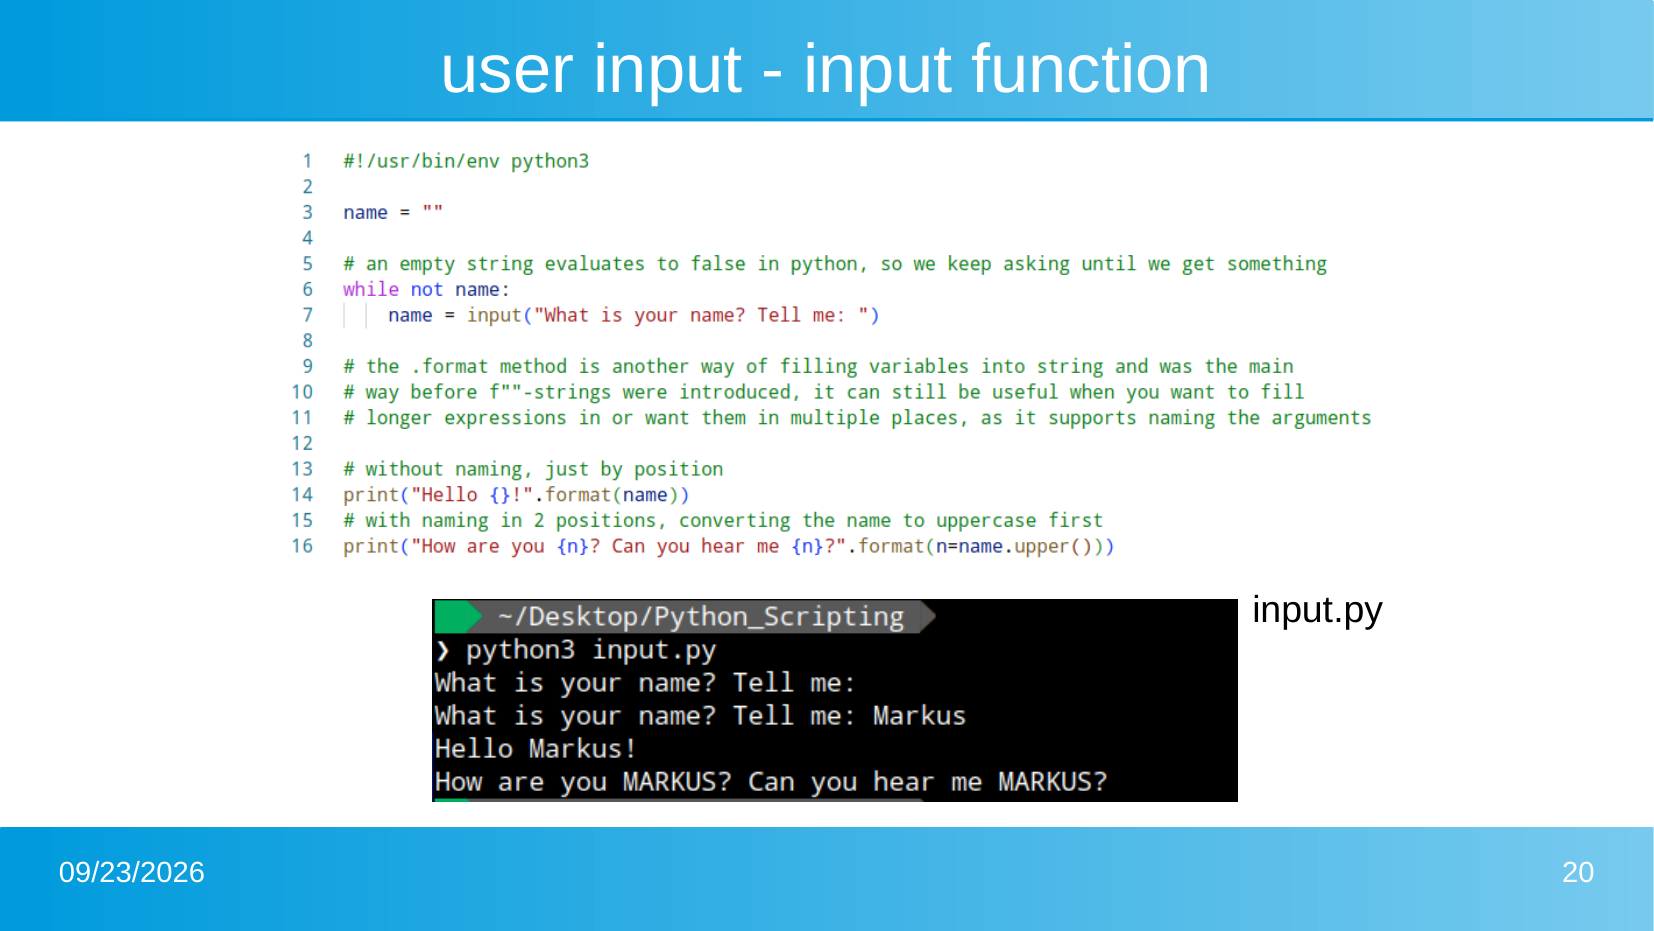

# user input - input function
input.py
20